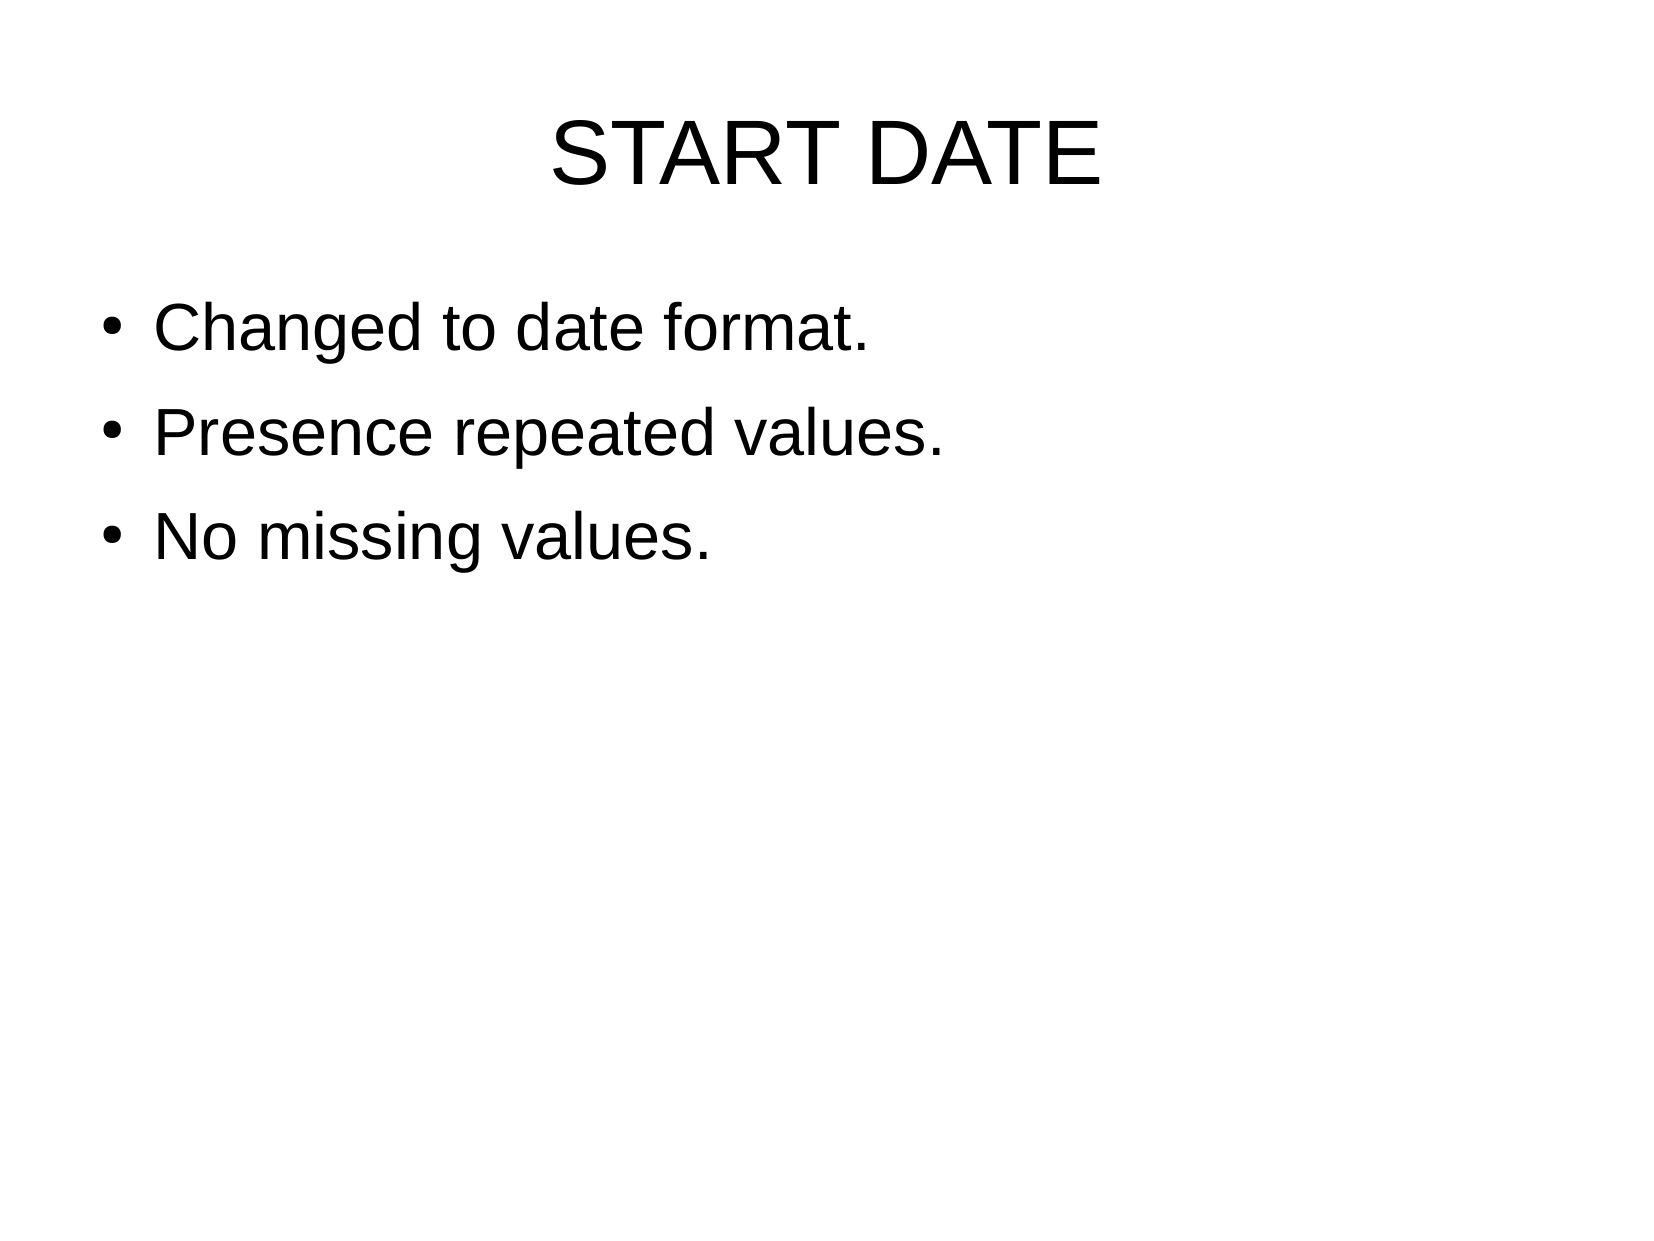

# START DATE
Changed to date format.
Presence repeated values.
No missing values.